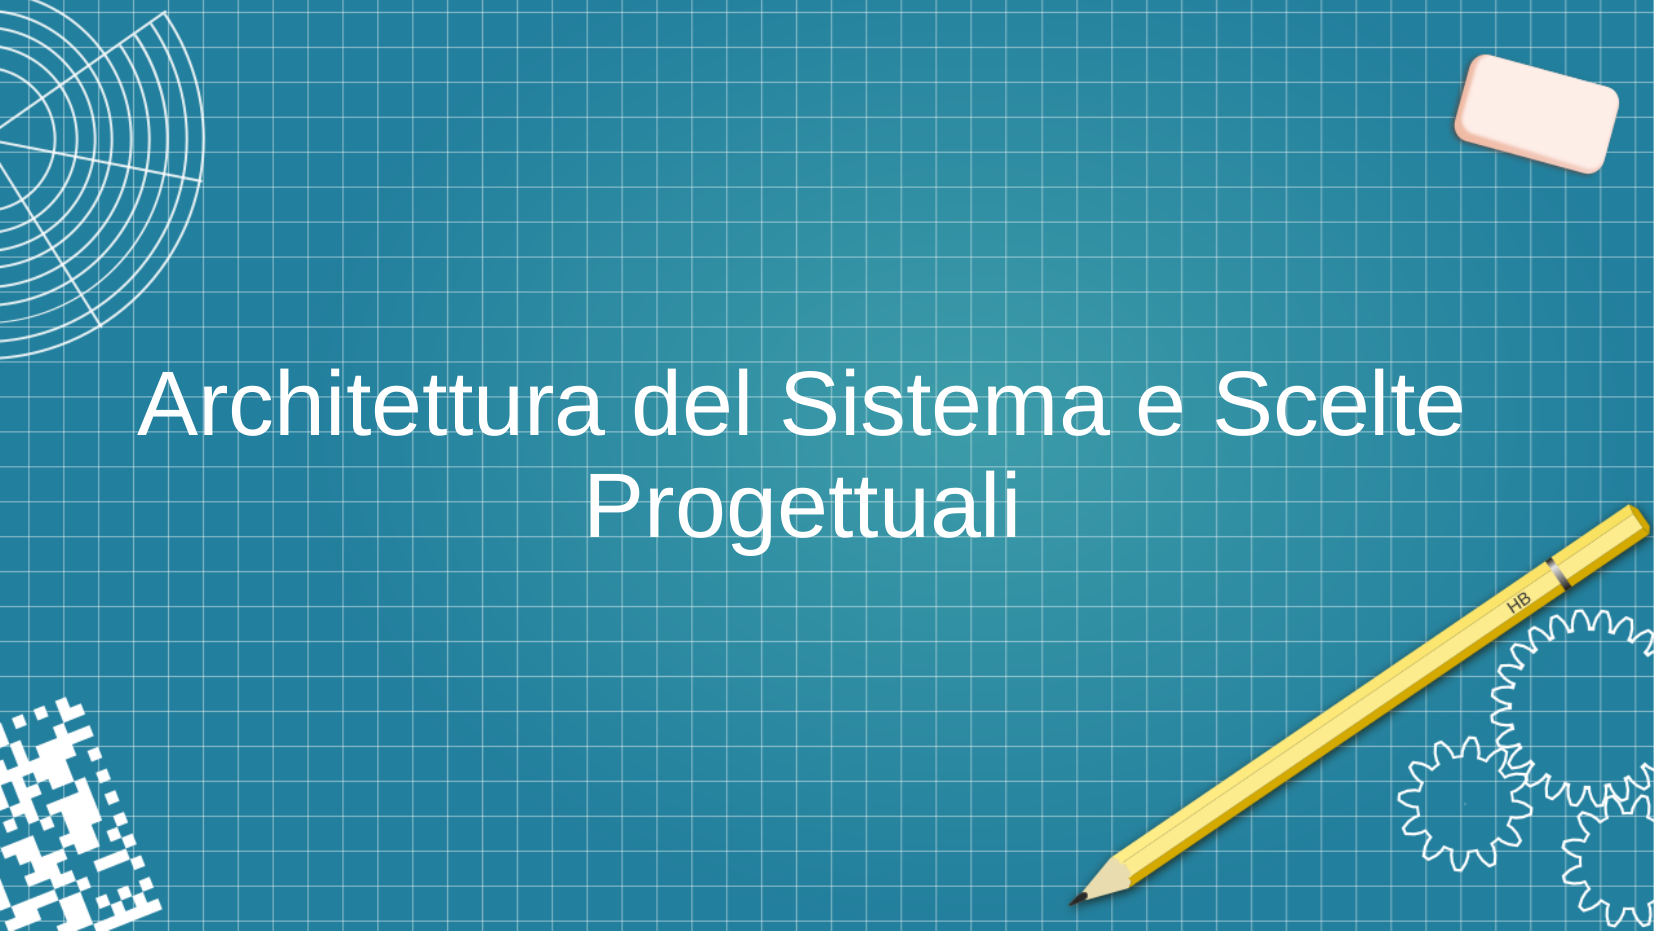

# Architettura del Sistema e Scelte Progettuali